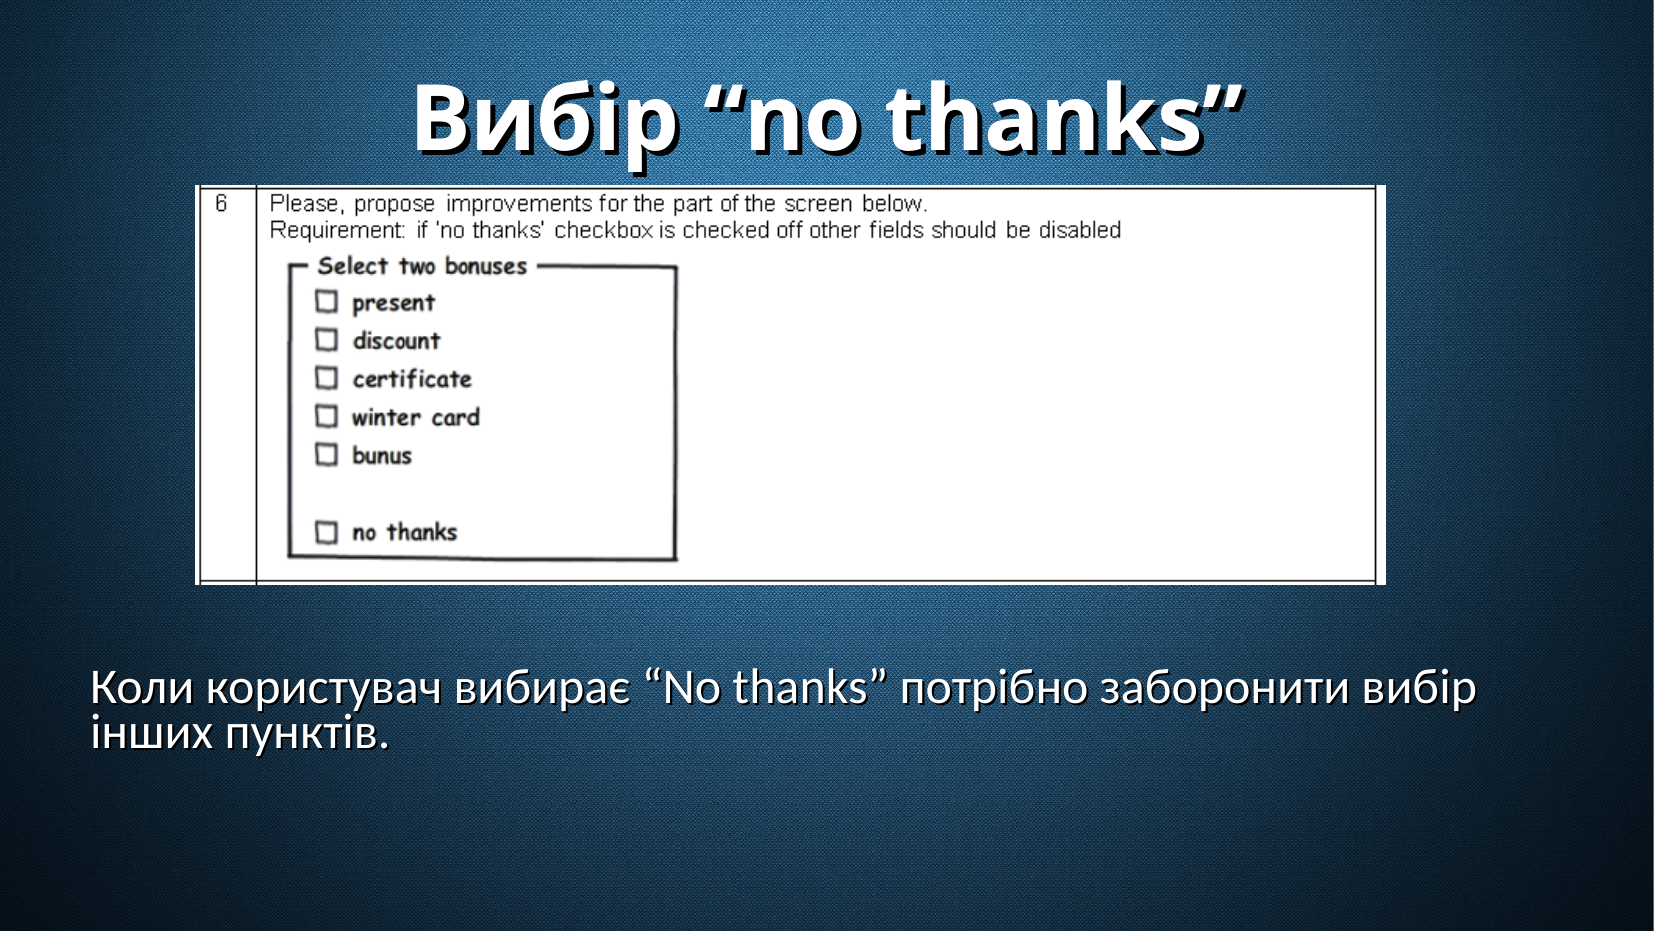

# Вибір “no thanks”
Коли користувач вибирає “No thanks” потрібно заборонити вибір інших пунктів.